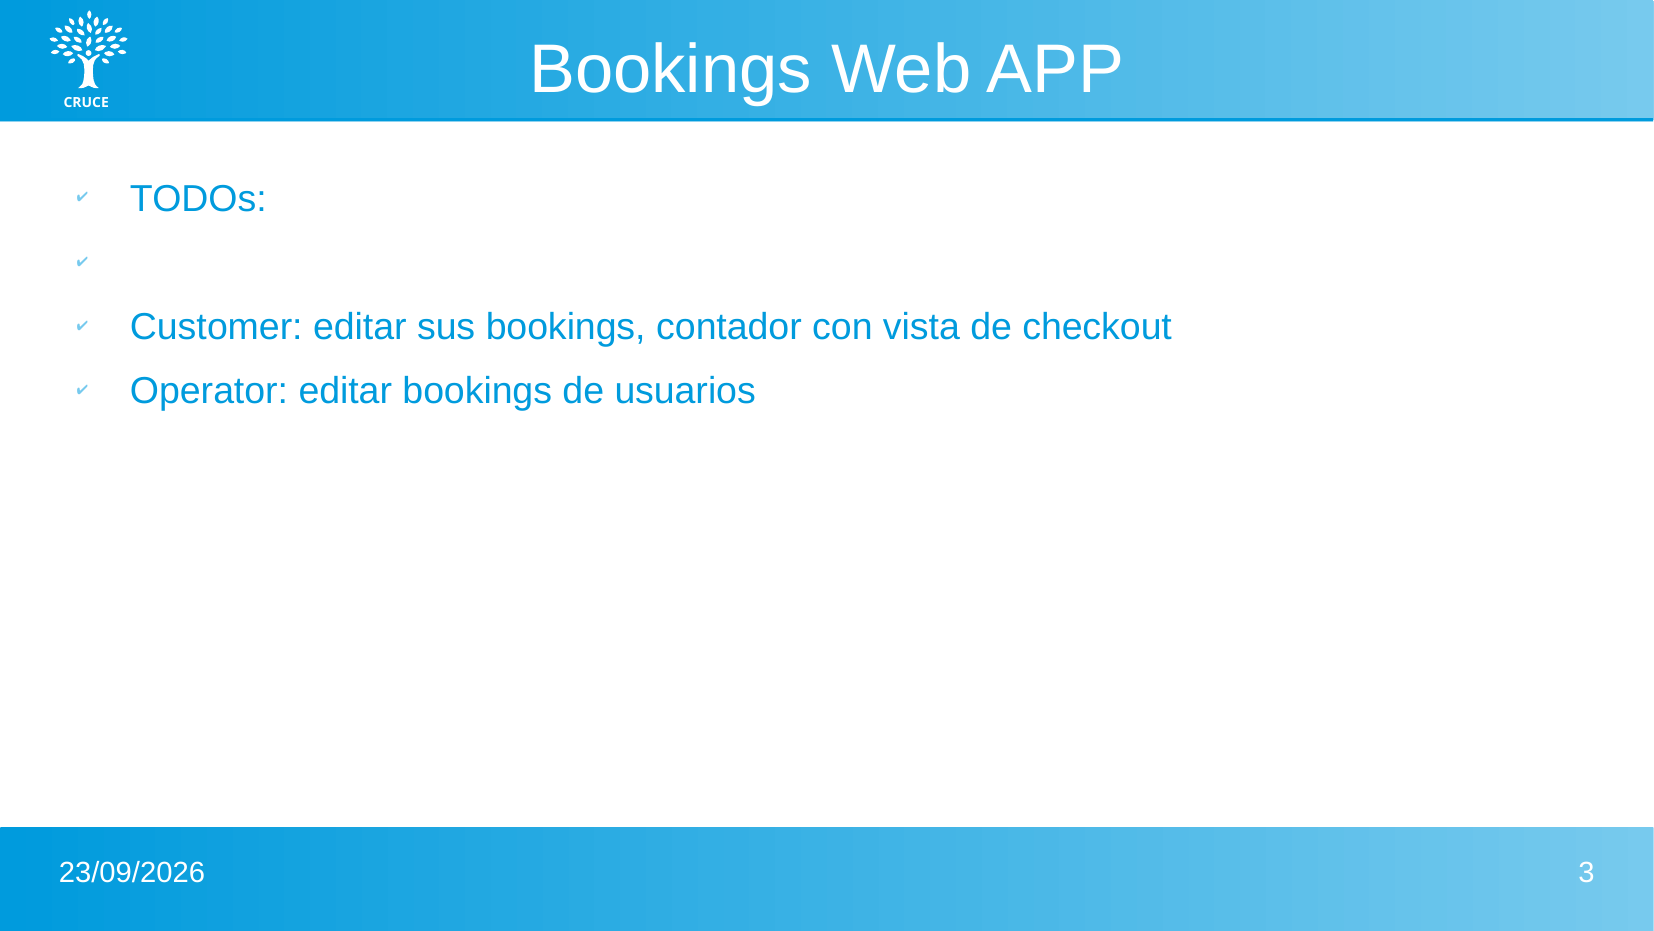

# Bookings Web APP
TODOs:
Customer: editar sus bookings, contador con vista de checkout
Operator: editar bookings de usuarios
3